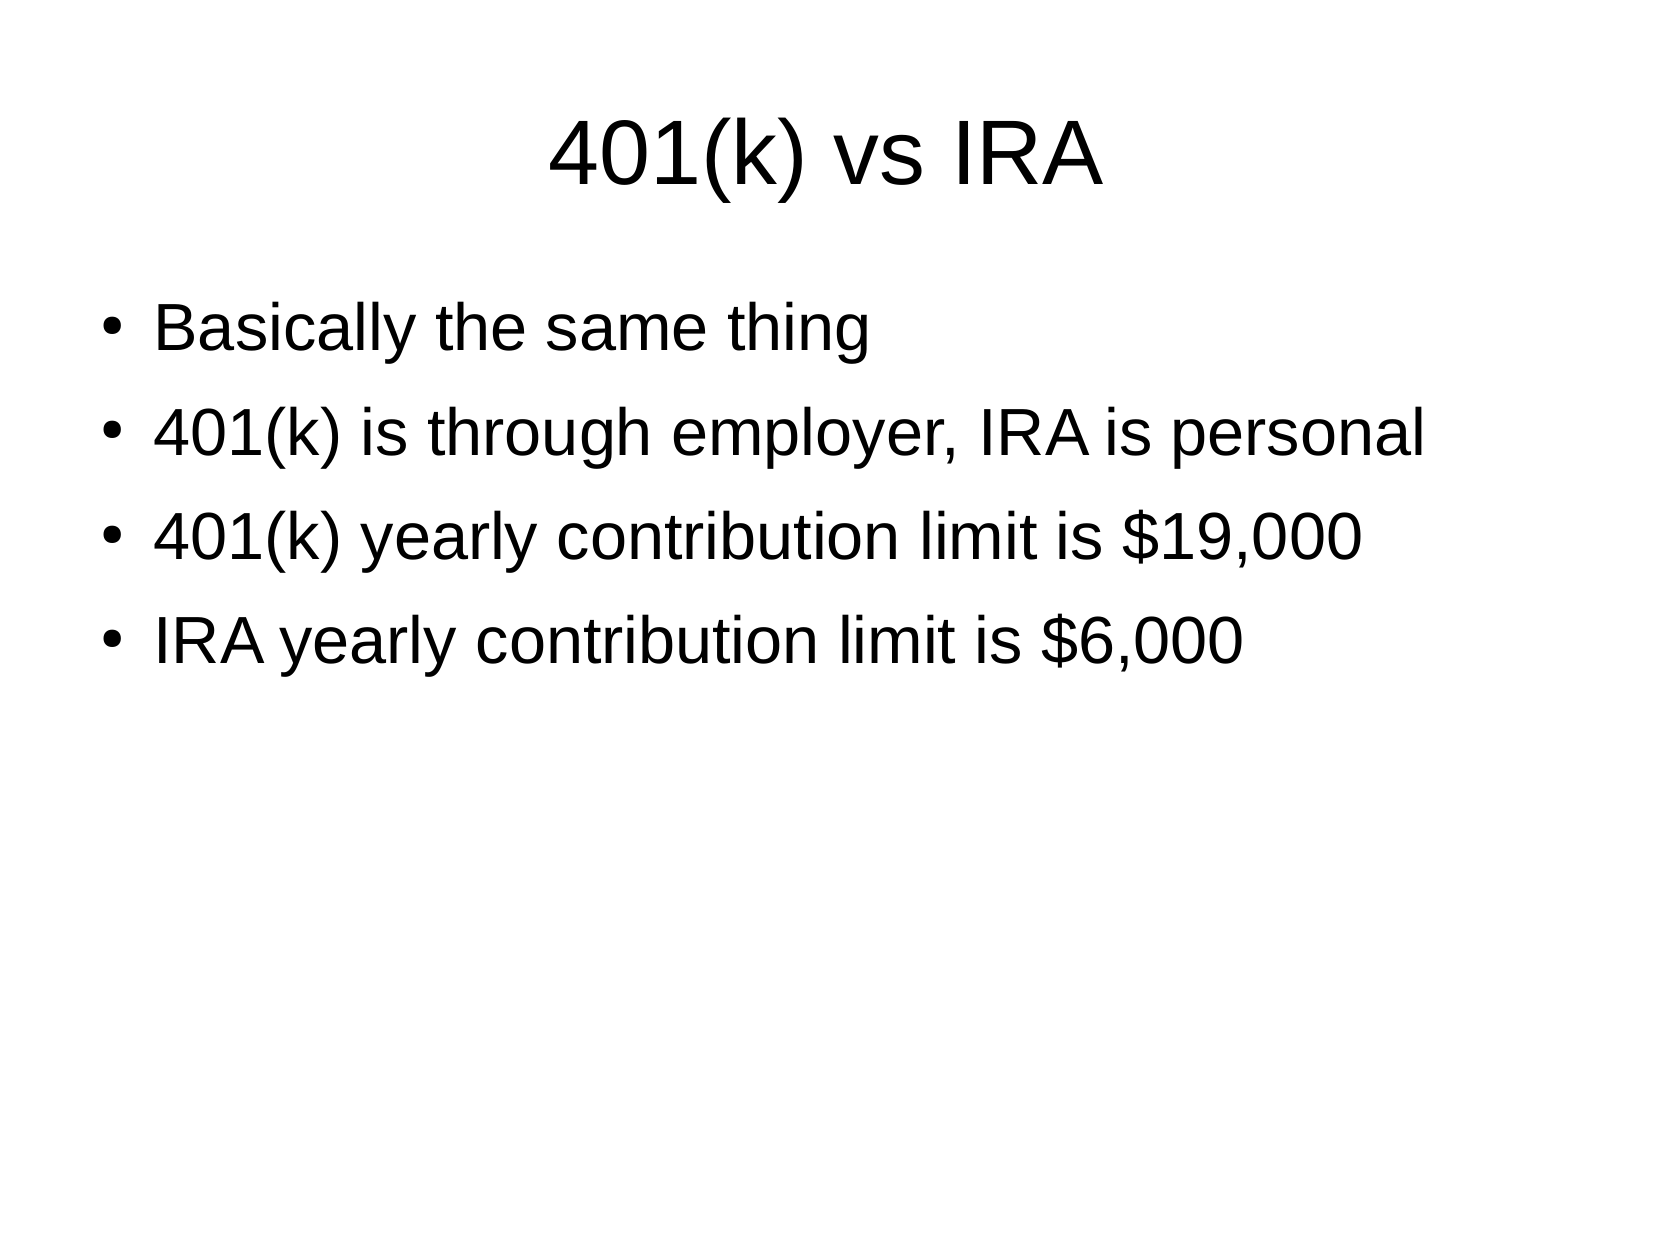

# 401(k) vs IRA
Basically the same thing
401(k) is through employer, IRA is personal
401(k) yearly contribution limit is $19,000
IRA yearly contribution limit is $6,000